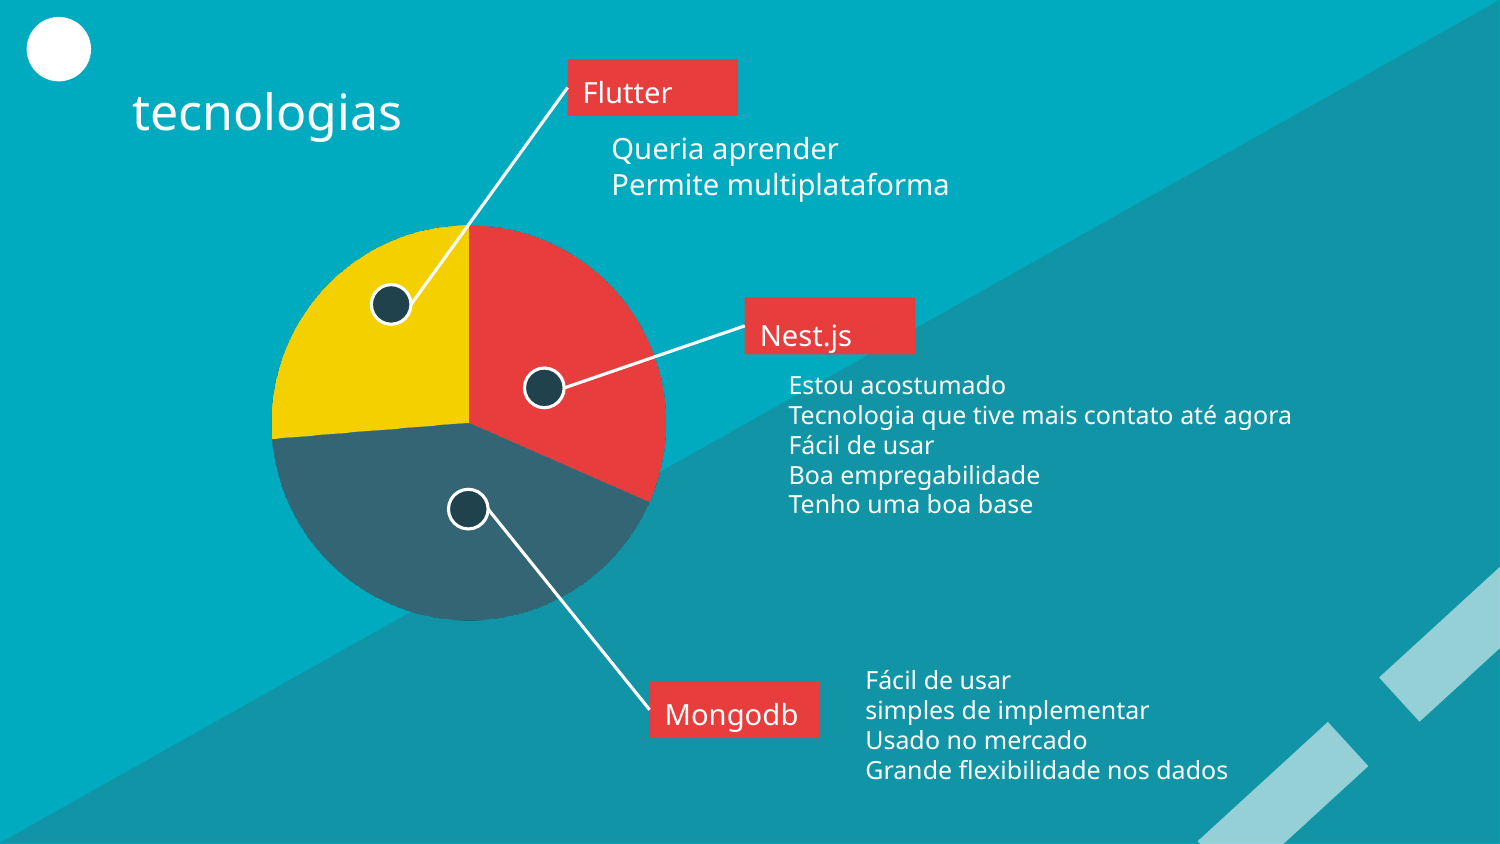

Flutter
# tecnologias
Queria aprender
Permite multiplataforma
Nest.js
Estou acostumado
Tecnologia que tive mais contato até agora
Fácil de usar
Boa empregabilidade
Tenho uma boa base
Fácil de usar
simples de implementar
Usado no mercado
Grande flexibilidade nos dados
Mongodb